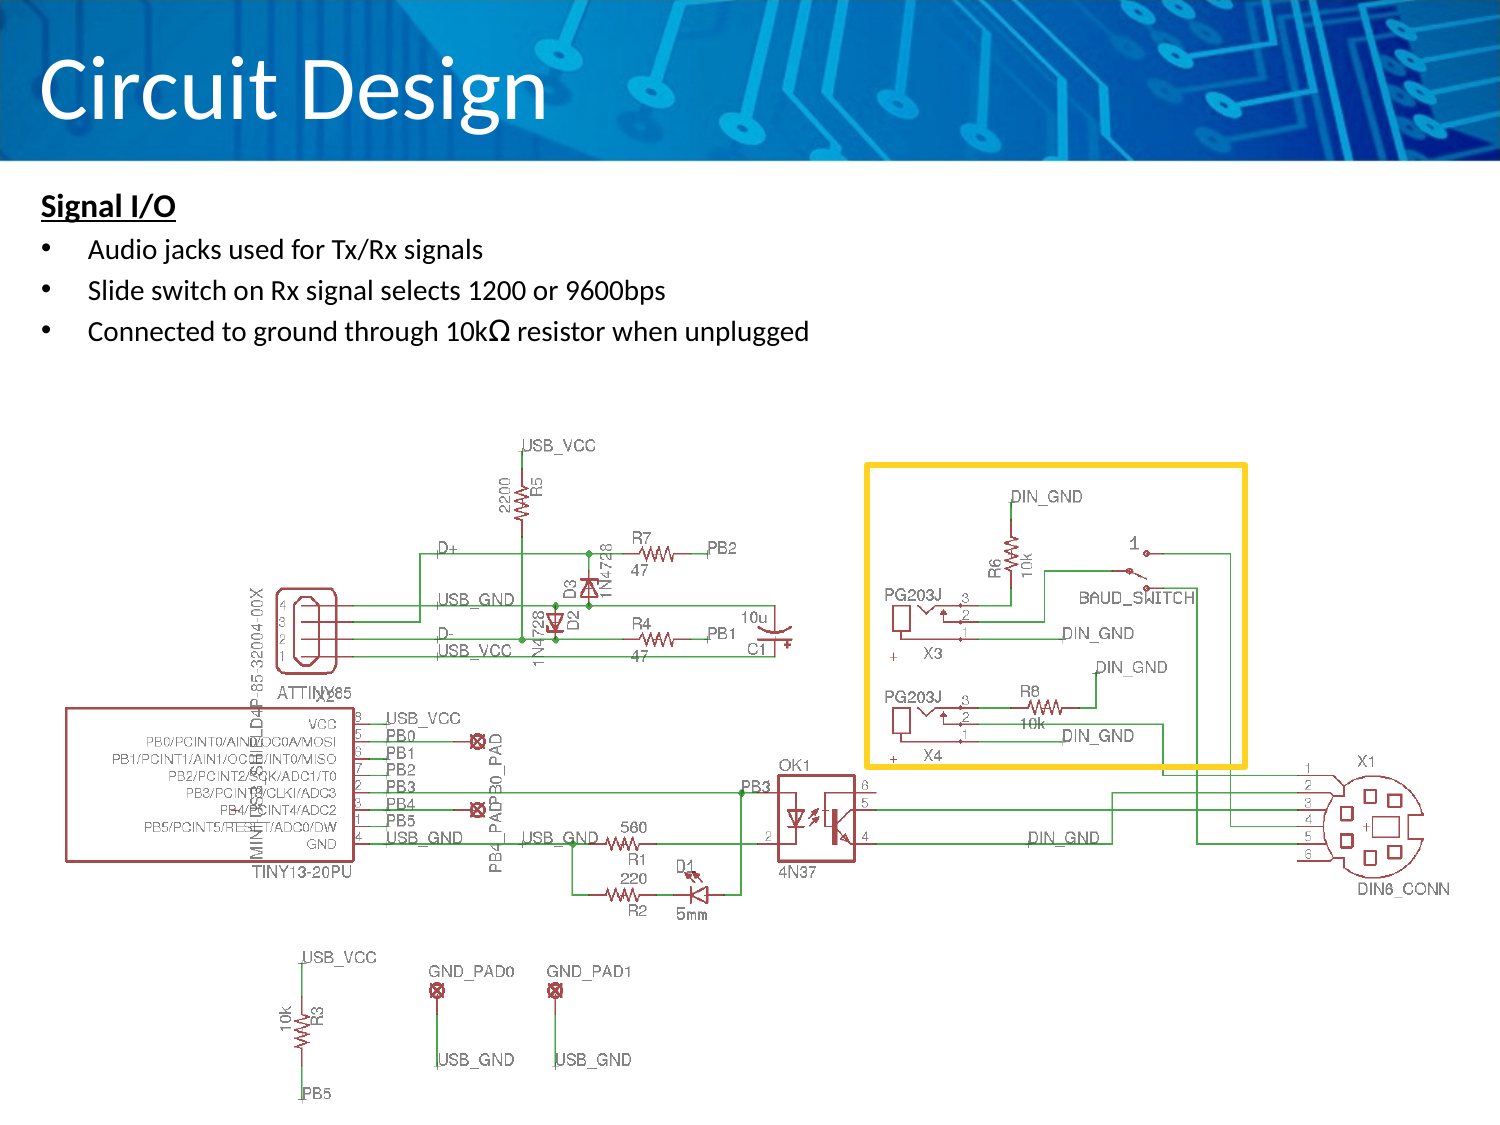

# Circuit Design
Signal I/O
Audio jacks used for Tx/Rx signals
Slide switch on Rx signal selects 1200 or 9600bps
Connected to ground through 10kΩ resistor when unplugged